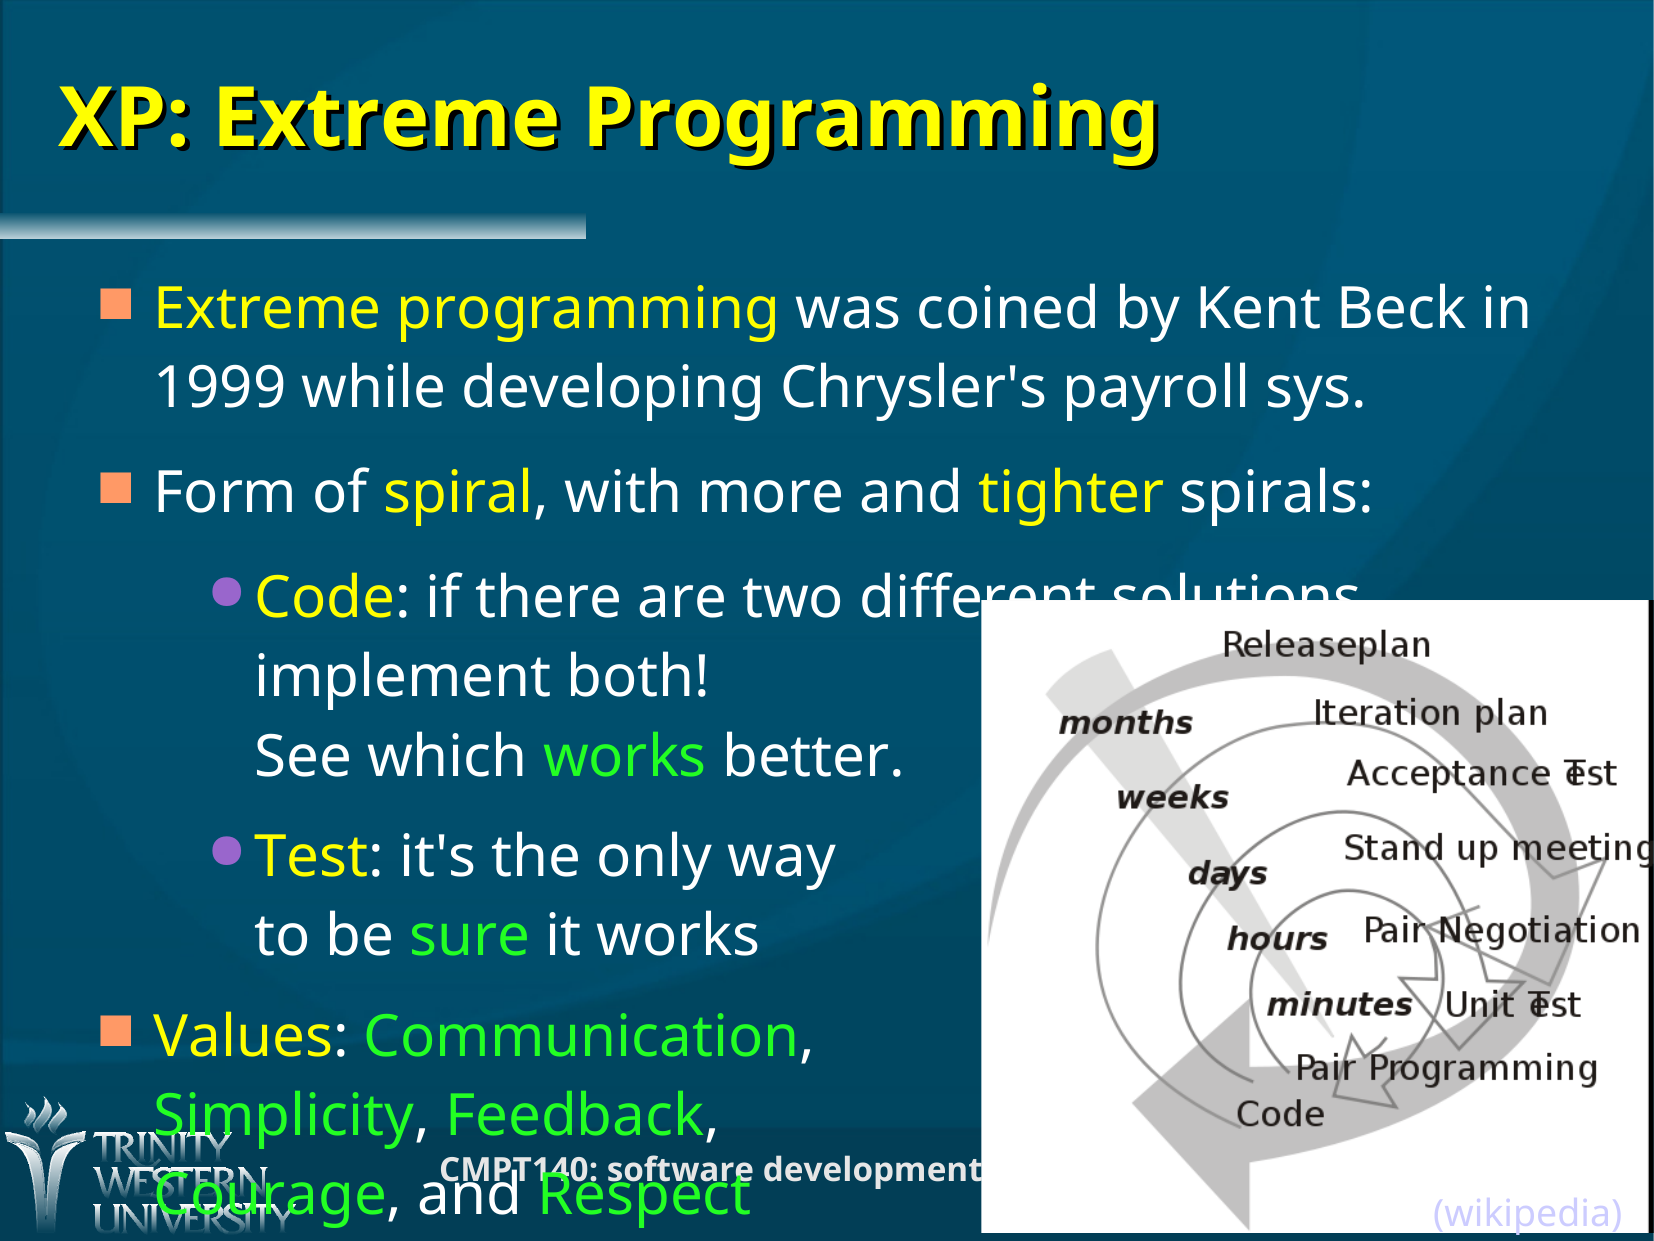

# XP: Extreme Programming
Extreme programming was coined by Kent Beck in 1999 while developing Chrysler's payroll sys.
Form of spiral, with more and tighter spirals:
Code: if there are two different solutions, implement both!
See which works better.
Test: it's the only way
to be sure it works
Values: Communication,
Simplicity, Feedback,
Courage, and Respect
CMPT140: software development
4 Dec 2009
8
(wikipedia)